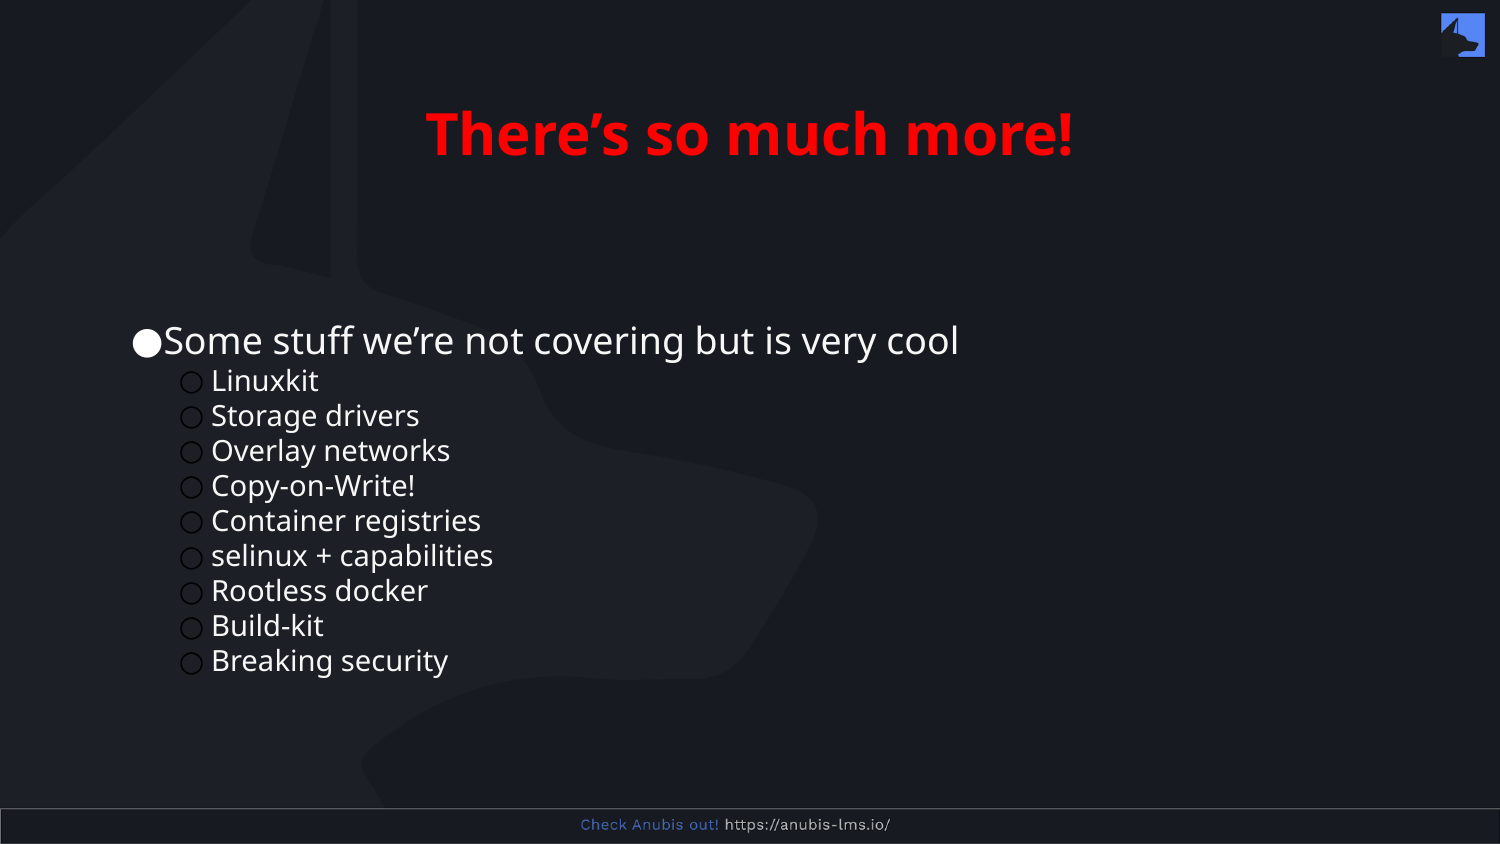

# There’s so much more!
Some stuff we’re not covering but is very cool
Linuxkit
Storage drivers
Overlay networks
Copy-on-Write!
Container registries
selinux + capabilities
Rootless docker
Build-kit
Breaking security